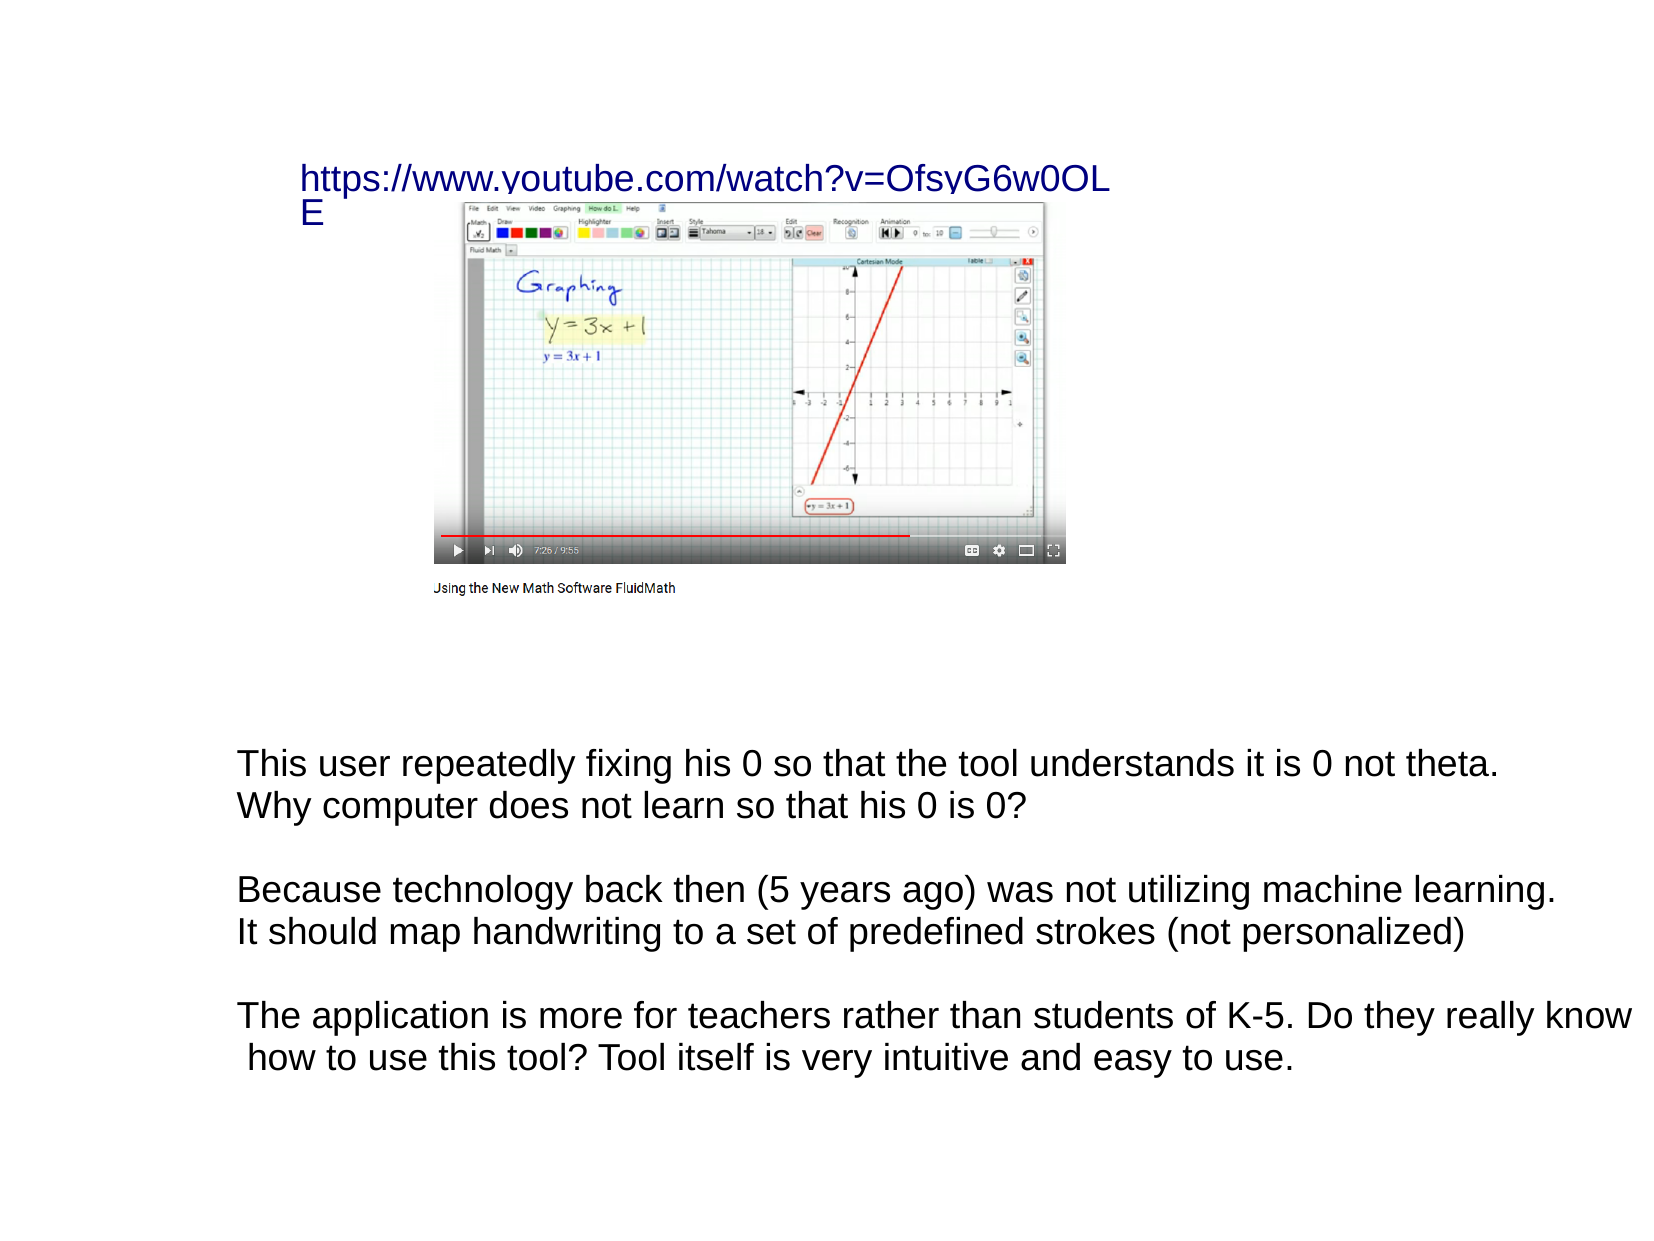

https://www.youtube.com/watch?v=OfsyG6w0OLE
This user repeatedly fixing his 0 so that the tool understands it is 0 not theta.
Why computer does not learn so that his 0 is 0?
Because technology back then (5 years ago) was not utilizing machine learning.
It should map handwriting to a set of predefined strokes (not personalized)
The application is more for teachers rather than students of K-5. Do they really know
 how to use this tool? Tool itself is very intuitive and easy to use.